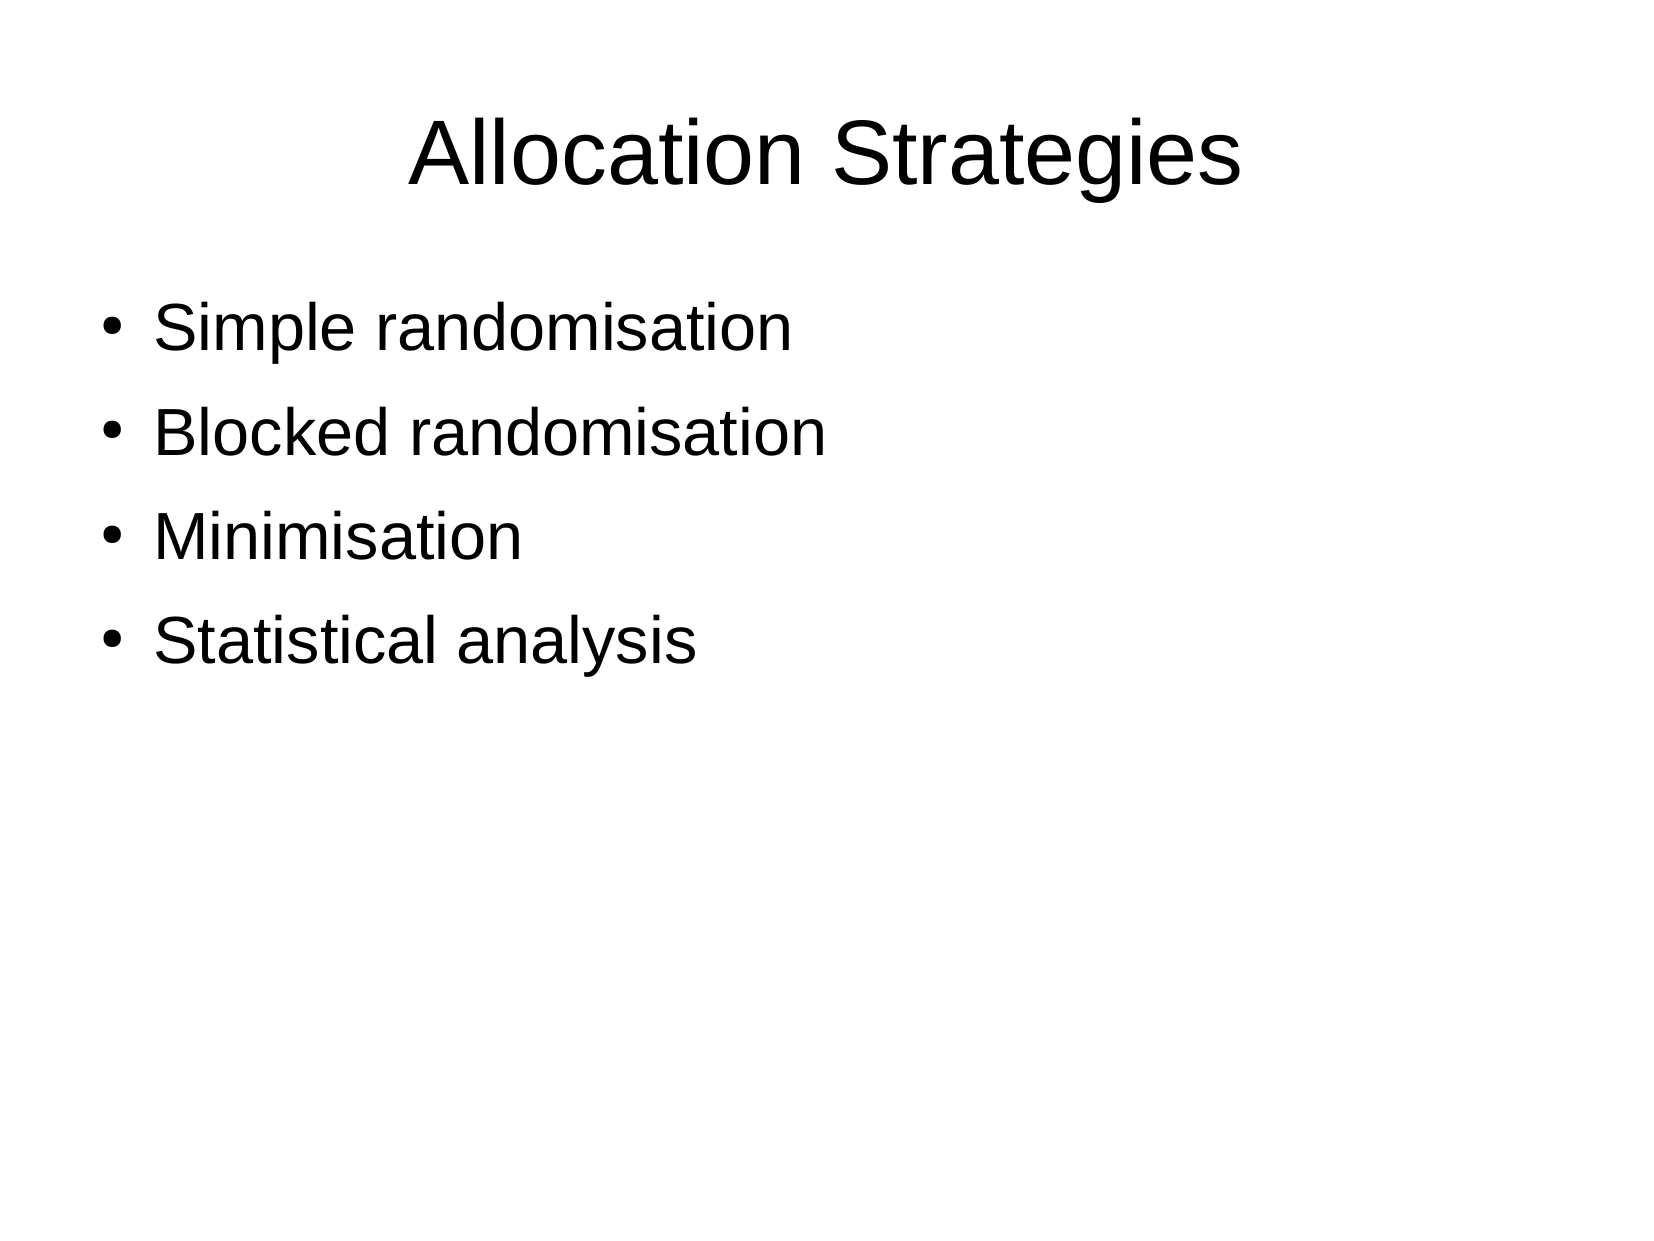

# Allocation Strategies
Simple randomisation
Blocked randomisation
Minimisation
Statistical analysis